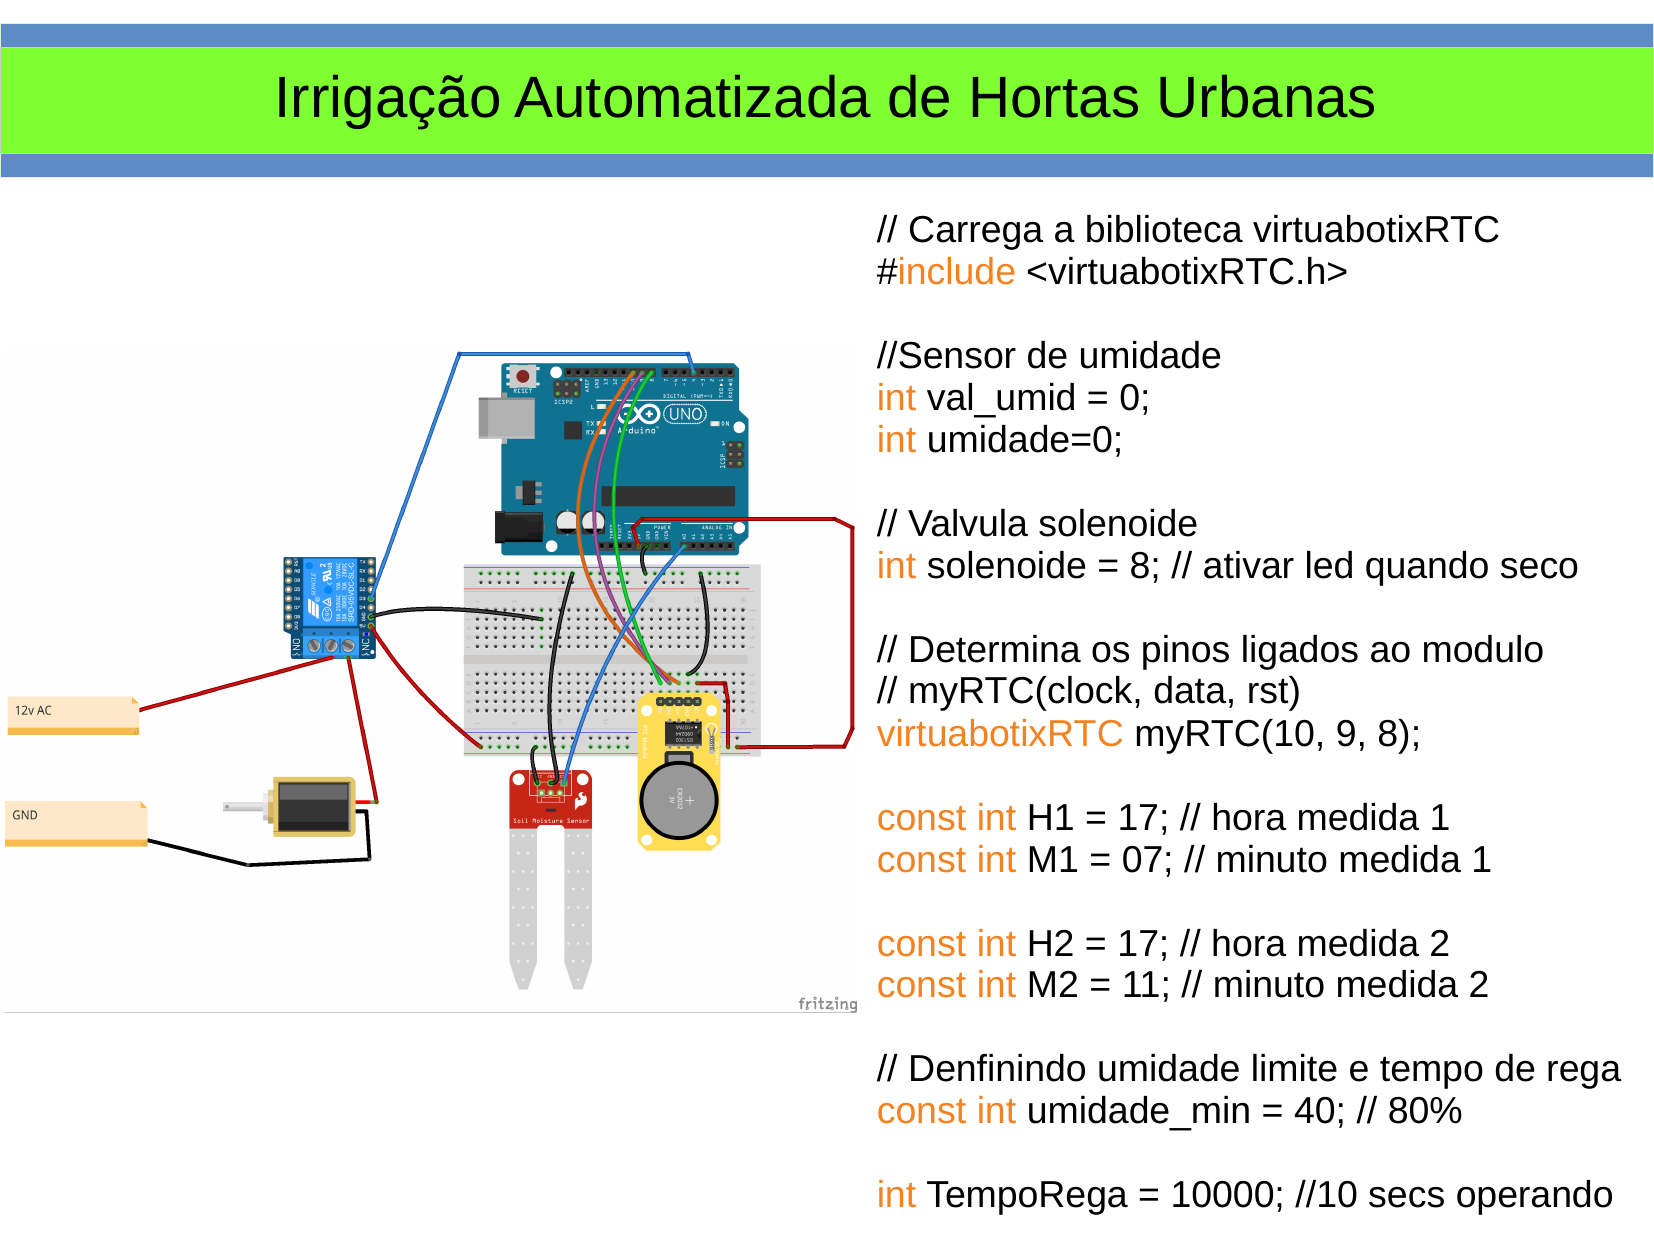

# Irrigação Automatizada de Hortas Urbanas
// Carrega a biblioteca virtuabotixRTC
#include <virtuabotixRTC.h>
//Sensor de umidade
int val_umid = 0;
int umidade=0;
// Valvula solenoide
int solenoide = 8; // ativar led quando seco
// Determina os pinos ligados ao modulo
// myRTC(clock, data, rst)
virtuabotixRTC myRTC(10, 9, 8);
const int H1 = 17; // hora medida 1
const int M1 = 07; // minuto medida 1
const int H2 = 17; // hora medida 2
const int M2 = 11; // minuto medida 2
// Denfinindo umidade limite e tempo de rega
const int umidade_min = 40; // 80%
int TempoRega = 10000; //10 secs operando